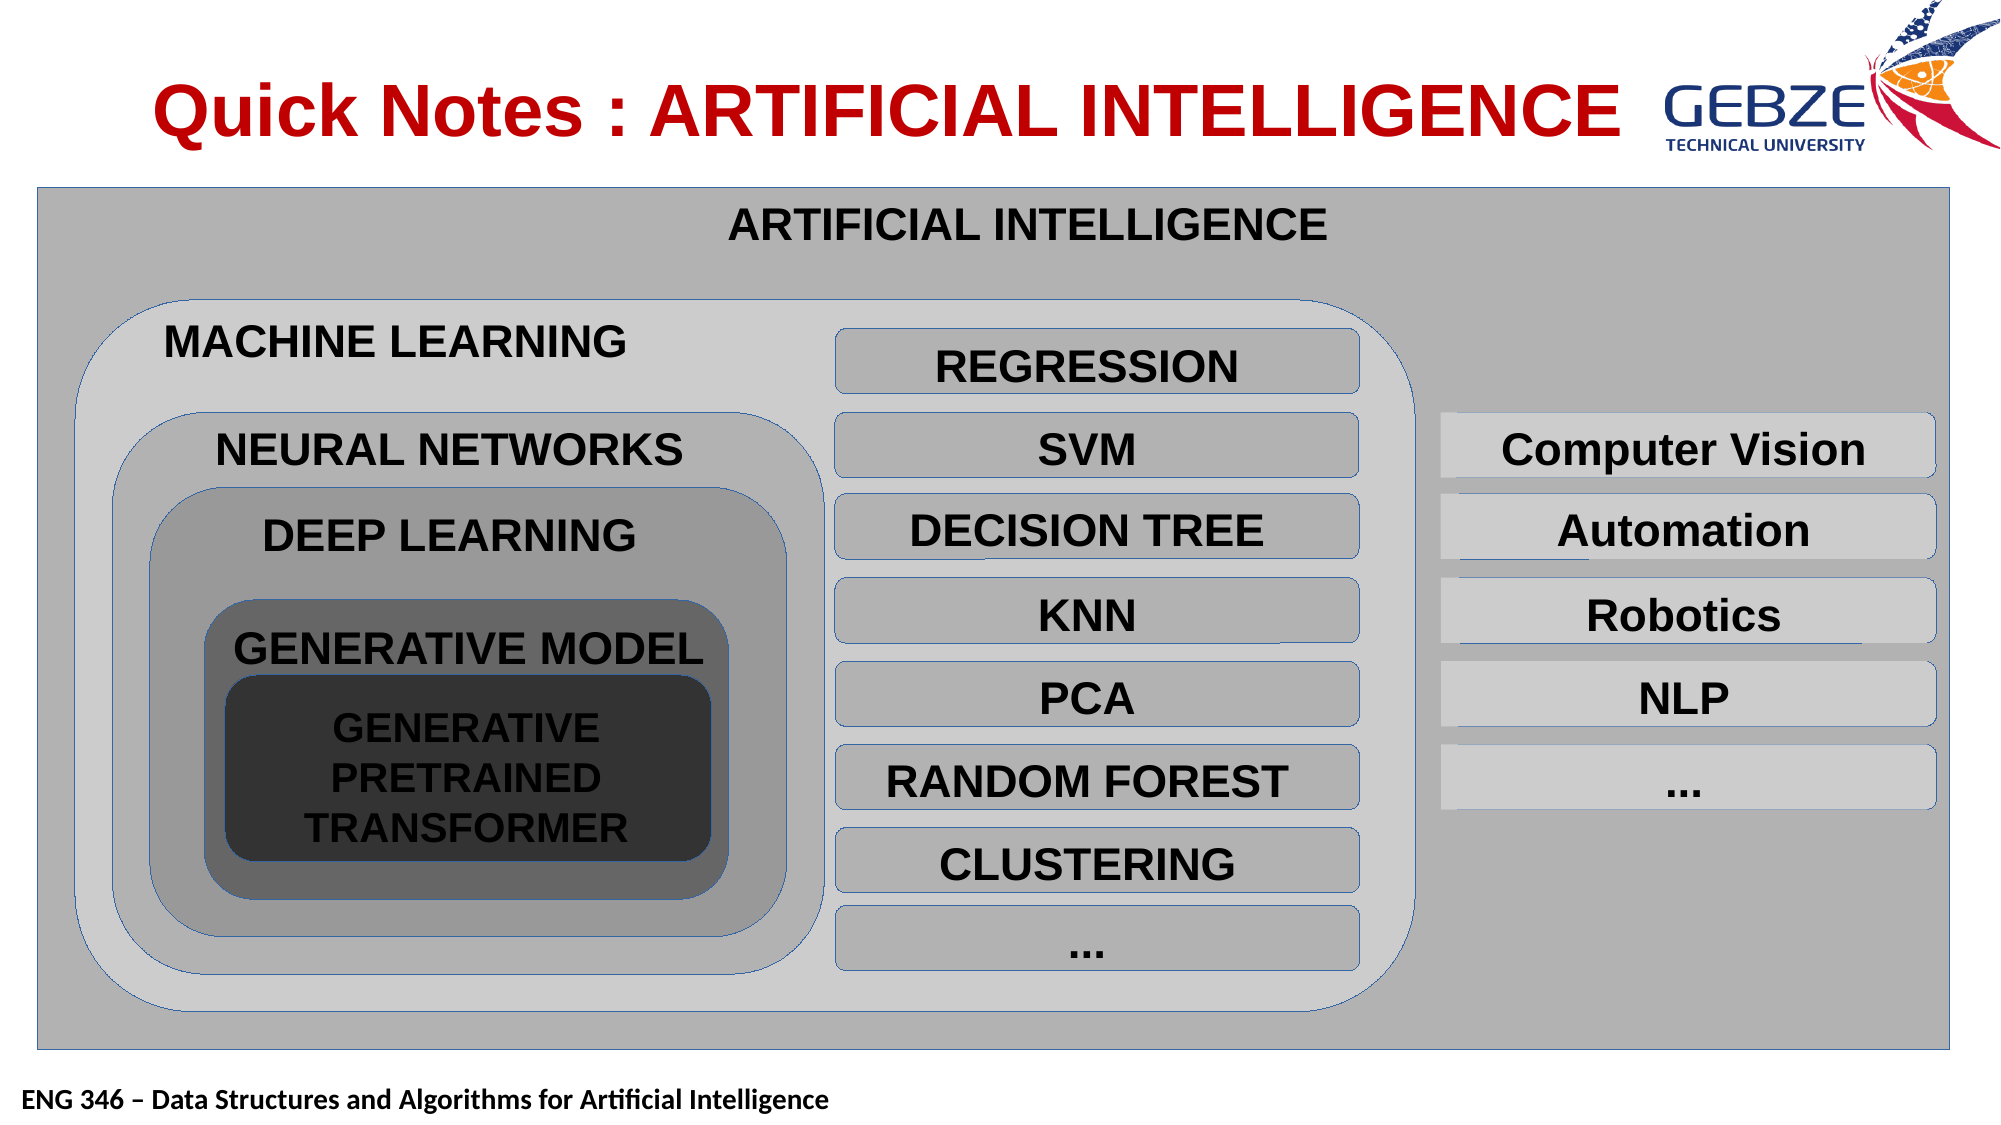

# Quick Notes : ARTIFICIAL INTELLIGENCE
ARTIFICIAL INTELLIGENCE
MACHINE LEARNING
REGRESSION
NEURAL NETWORKS
SVM
Computer Vision
DECISION TREE
Automation
DEEP LEARNING
KNN
Robotics
GENERATIVE MODEL
PCA
NLP
GENERATIVE PRETRAINED TRANSFORMER
RANDOM FOREST
...
CLUSTERING
...